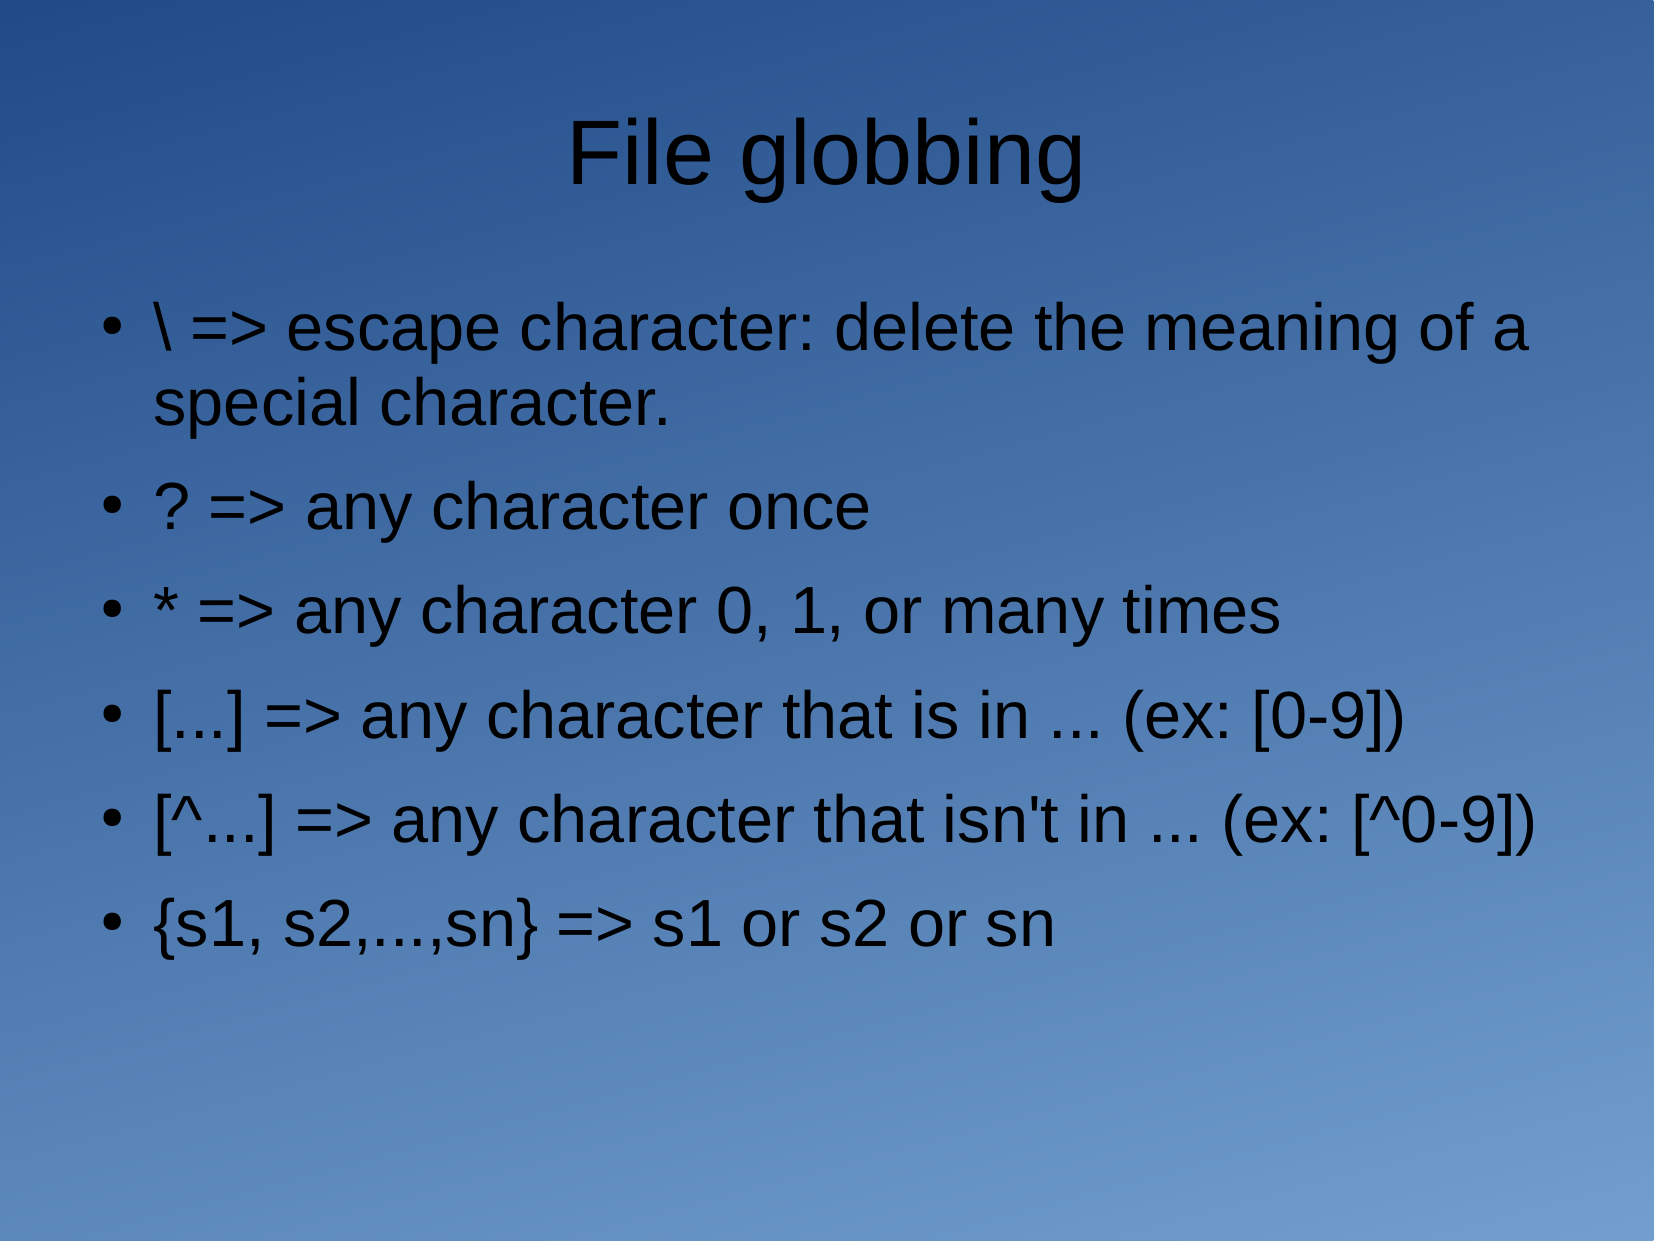

# File globbing
\ => escape character: delete the meaning of a special character.
? => any character once
* => any character 0, 1, or many times
[...] => any character that is in ... (ex: [0-9])
[^...] => any character that isn't in ... (ex: [^0-9])
{s1, s2,...,sn} => s1 or s2 or sn